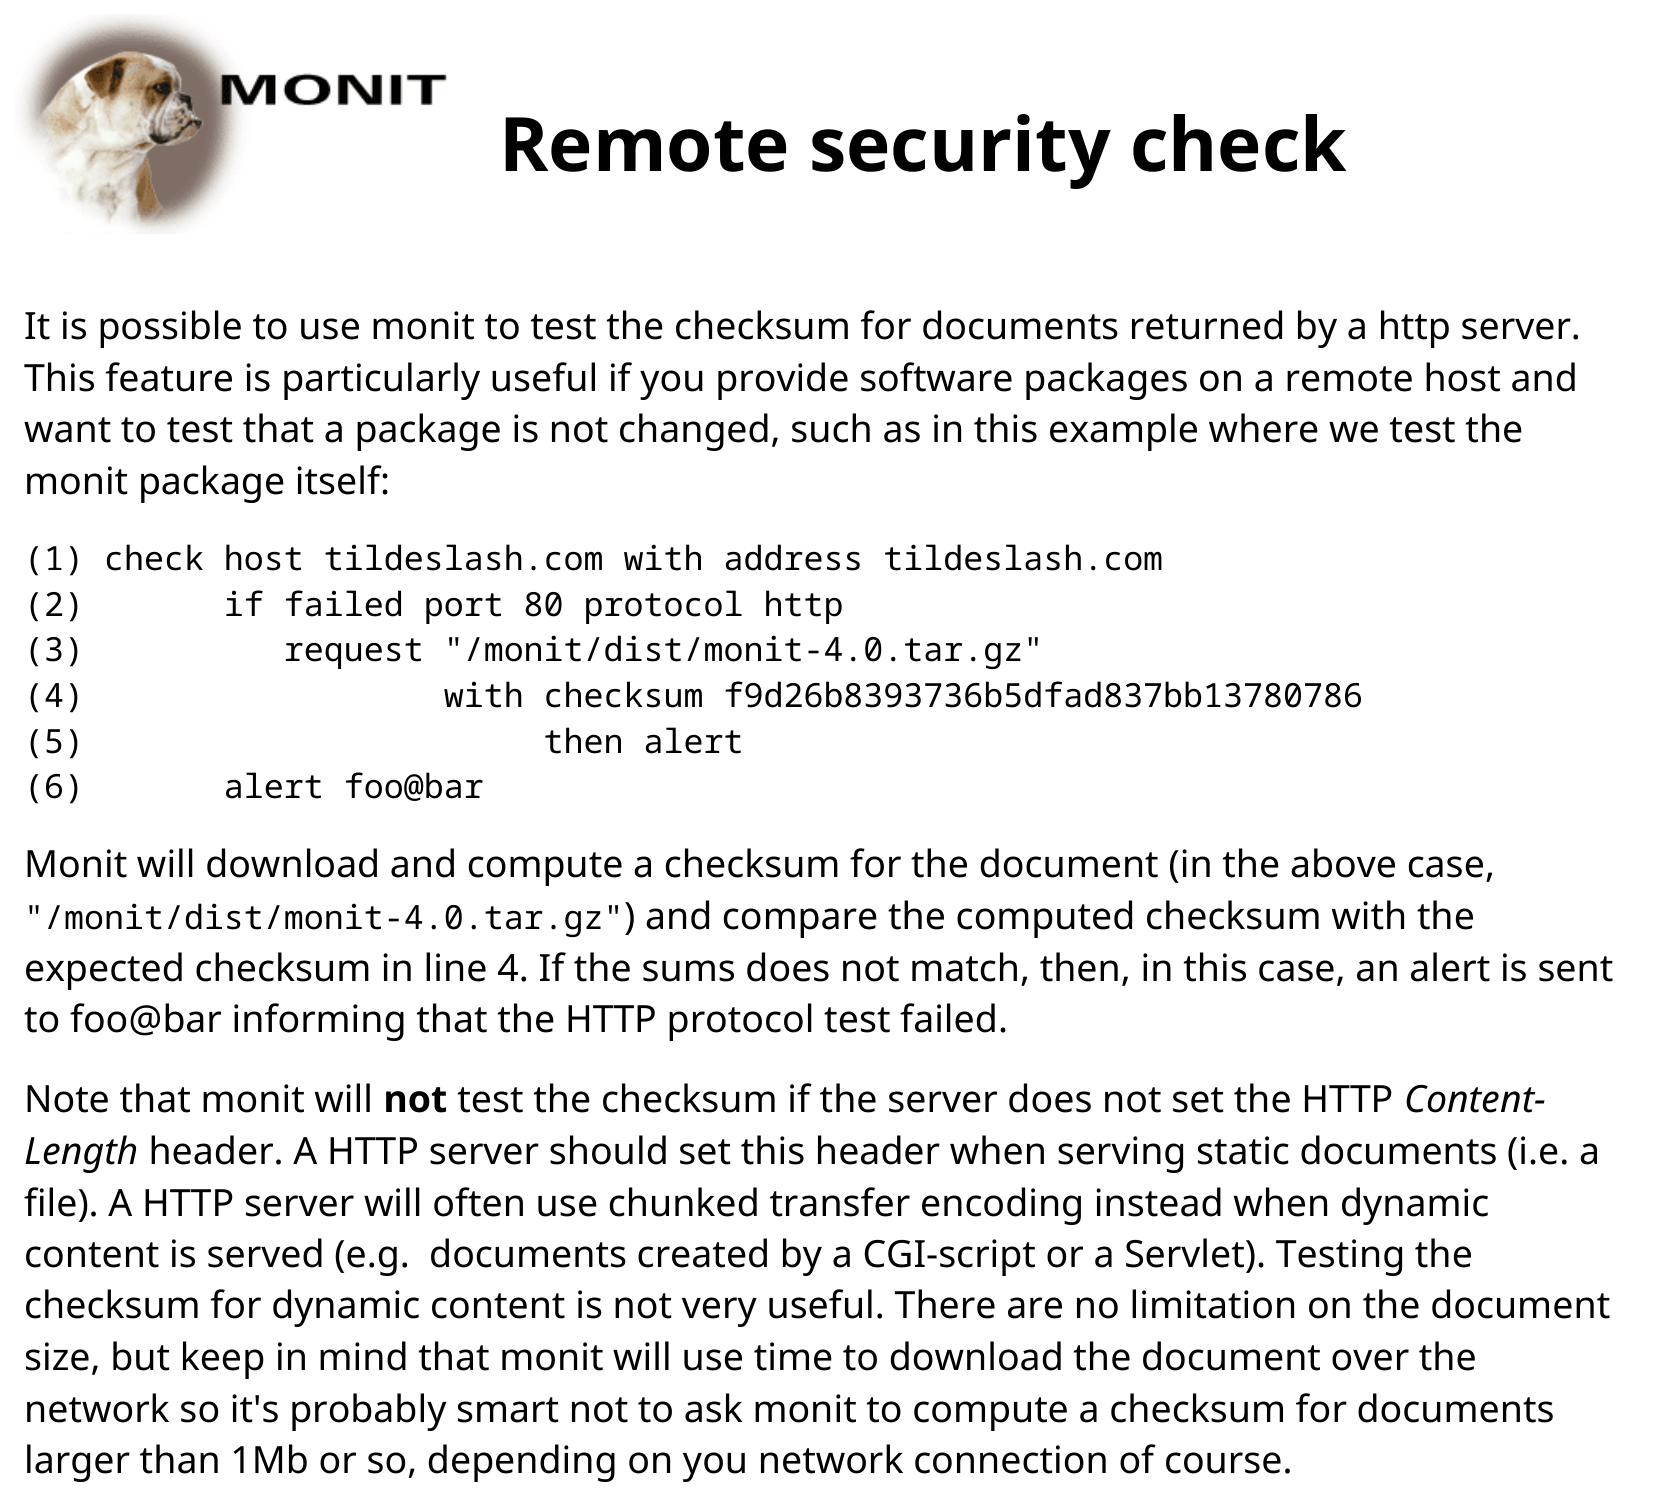

# Remote security check
It is possible to use monit to test the checksum for documents returned by a http server. This feature is particularly useful if you provide software packages on a remote host and want to test that a package is not changed, such as in this example where we test the monit package itself:
(1) check host tildeslash.com with address tildeslash.com
(2) if failed port 80 protocol http
(3) request "/monit/dist/monit-4.0.tar.gz"
(4) with checksum f9d26b8393736b5dfad837bb13780786
(5) then alert
(6) alert foo@bar
Monit will download and compute a checksum for the document (in the above case, "/monit/dist/monit-4.0.tar.gz") and compare the computed checksum with the expected checksum in line 4. If the sums does not match, then, in this case, an alert is sent to foo@bar informing that the HTTP protocol test failed.
Note that monit will not test the checksum if the server does not set the HTTP Content-Length header. A HTTP server should set this header when serving static documents (i.e. a file). A HTTP server will often use chunked transfer encoding instead when dynamic content is served (e.g. documents created by a CGI-script or a Servlet). Testing the checksum for dynamic content is not very useful. There are no limitation on the document size, but keep in mind that monit will use time to download the document over the network so it's probably smart not to ask monit to compute a checksum for documents larger than 1Mb or so, depending on you network connection of course.